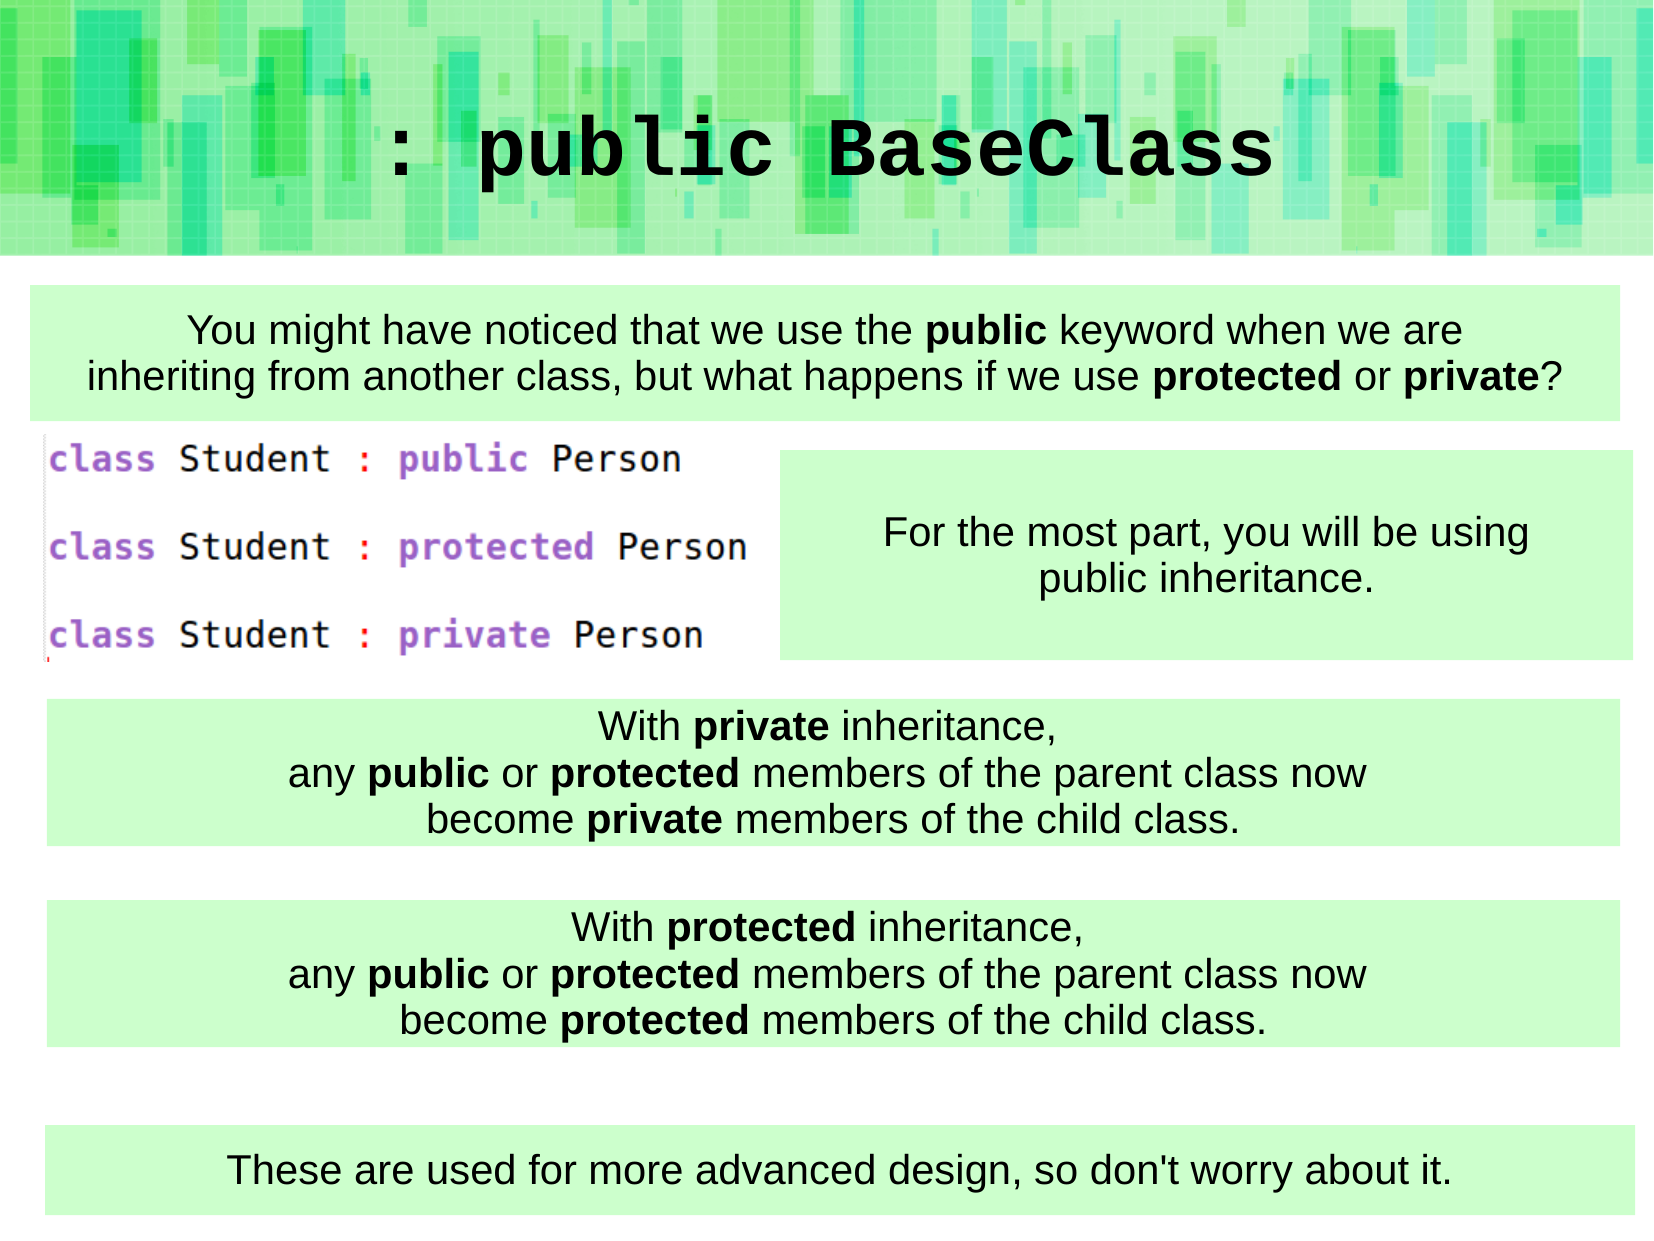

# : public BaseClass
You might have noticed that we use the public keyword when we are
inheriting from another class, but what happens if we use protected or private?
For the most part, you will be using
public inheritance.
With private inheritance,
any public or protected members of the parent class now
become private members of the child class.
With protected inheritance,
any public or protected members of the parent class now
become protected members of the child class.
These are used for more advanced design, so don't worry about it.